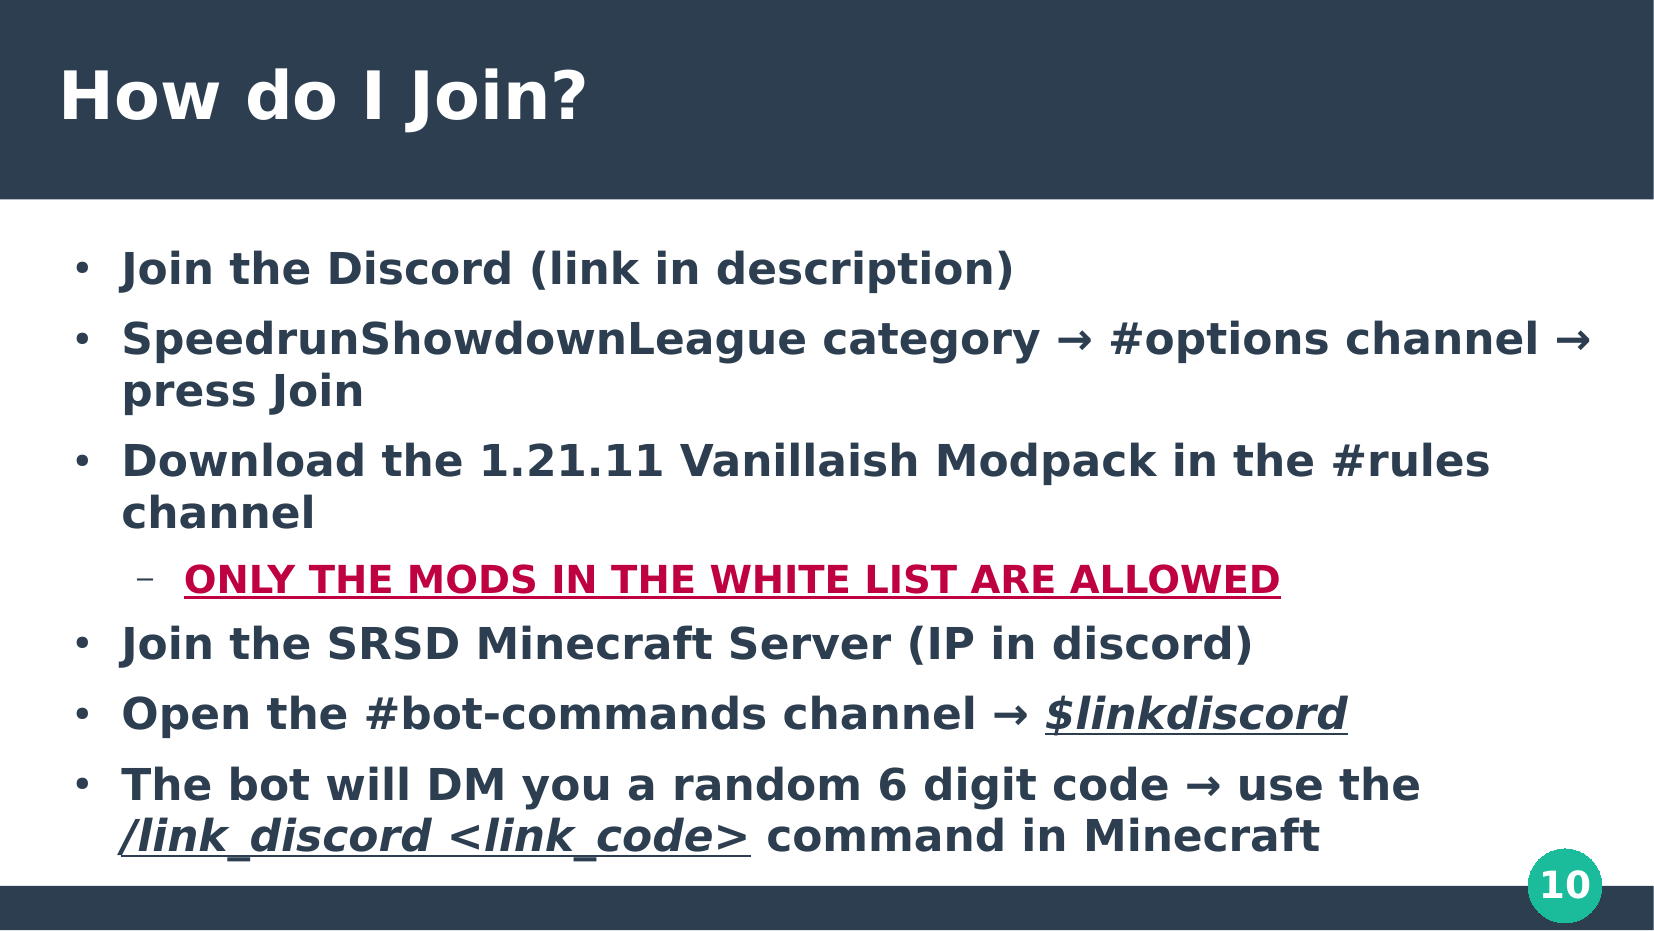

# How do I Join?
Join the Discord (link in description)
SpeedrunShowdownLeague category → #options channel → press Join
Download the 1.21.11 Vanillaish Modpack in the #rules channel
ONLY THE MODS IN THE WHITE LIST ARE ALLOWED
Join the SRSD Minecraft Server (IP in discord)
Open the #bot-commands channel → $linkdiscord
The bot will DM you a random 6 digit code → use the /link_discord <link_code> command in Minecraft
10